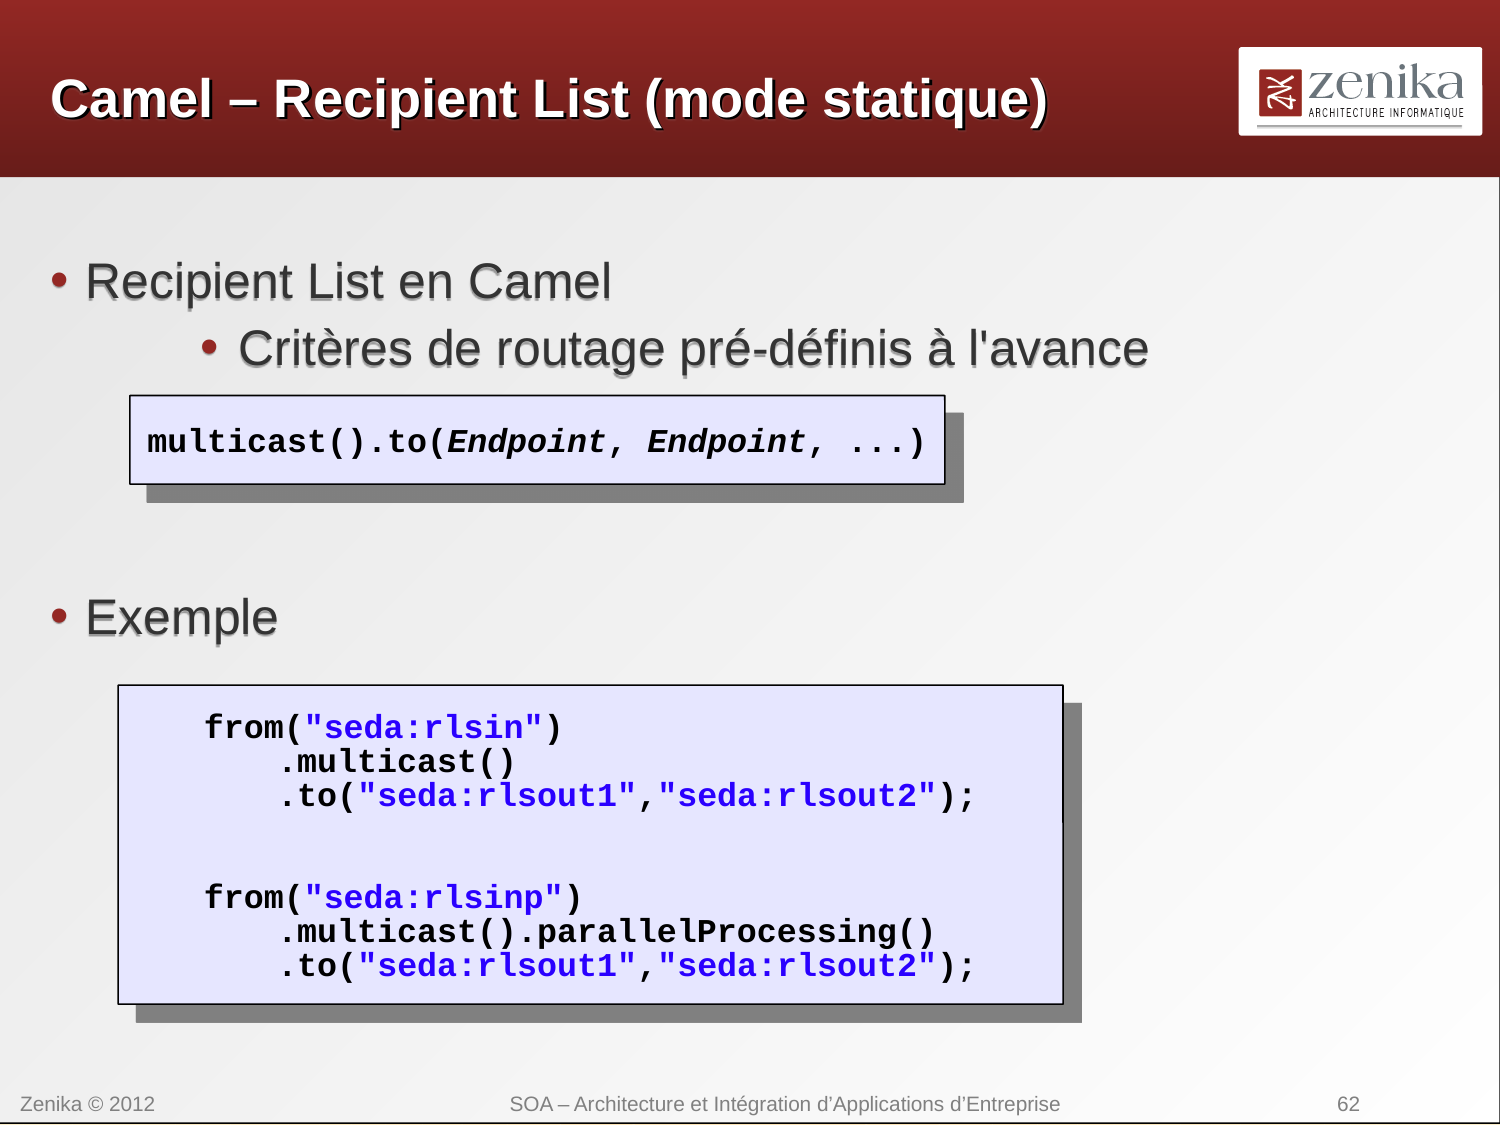

# Camel – Recipient List (mode statique)
Recipient List en Camel
Critères de routage pré-définis à l'avance
Exemple
multicast().to(Endpoint, Endpoint, ...)
from("seda:rlsin")
	.multicast()
	.to("seda:rlsout1","seda:rlsout2");
from("seda:rlsinp")
	.multicast().parallelProcessing()
	.to("seda:rlsout1","seda:rlsout2");